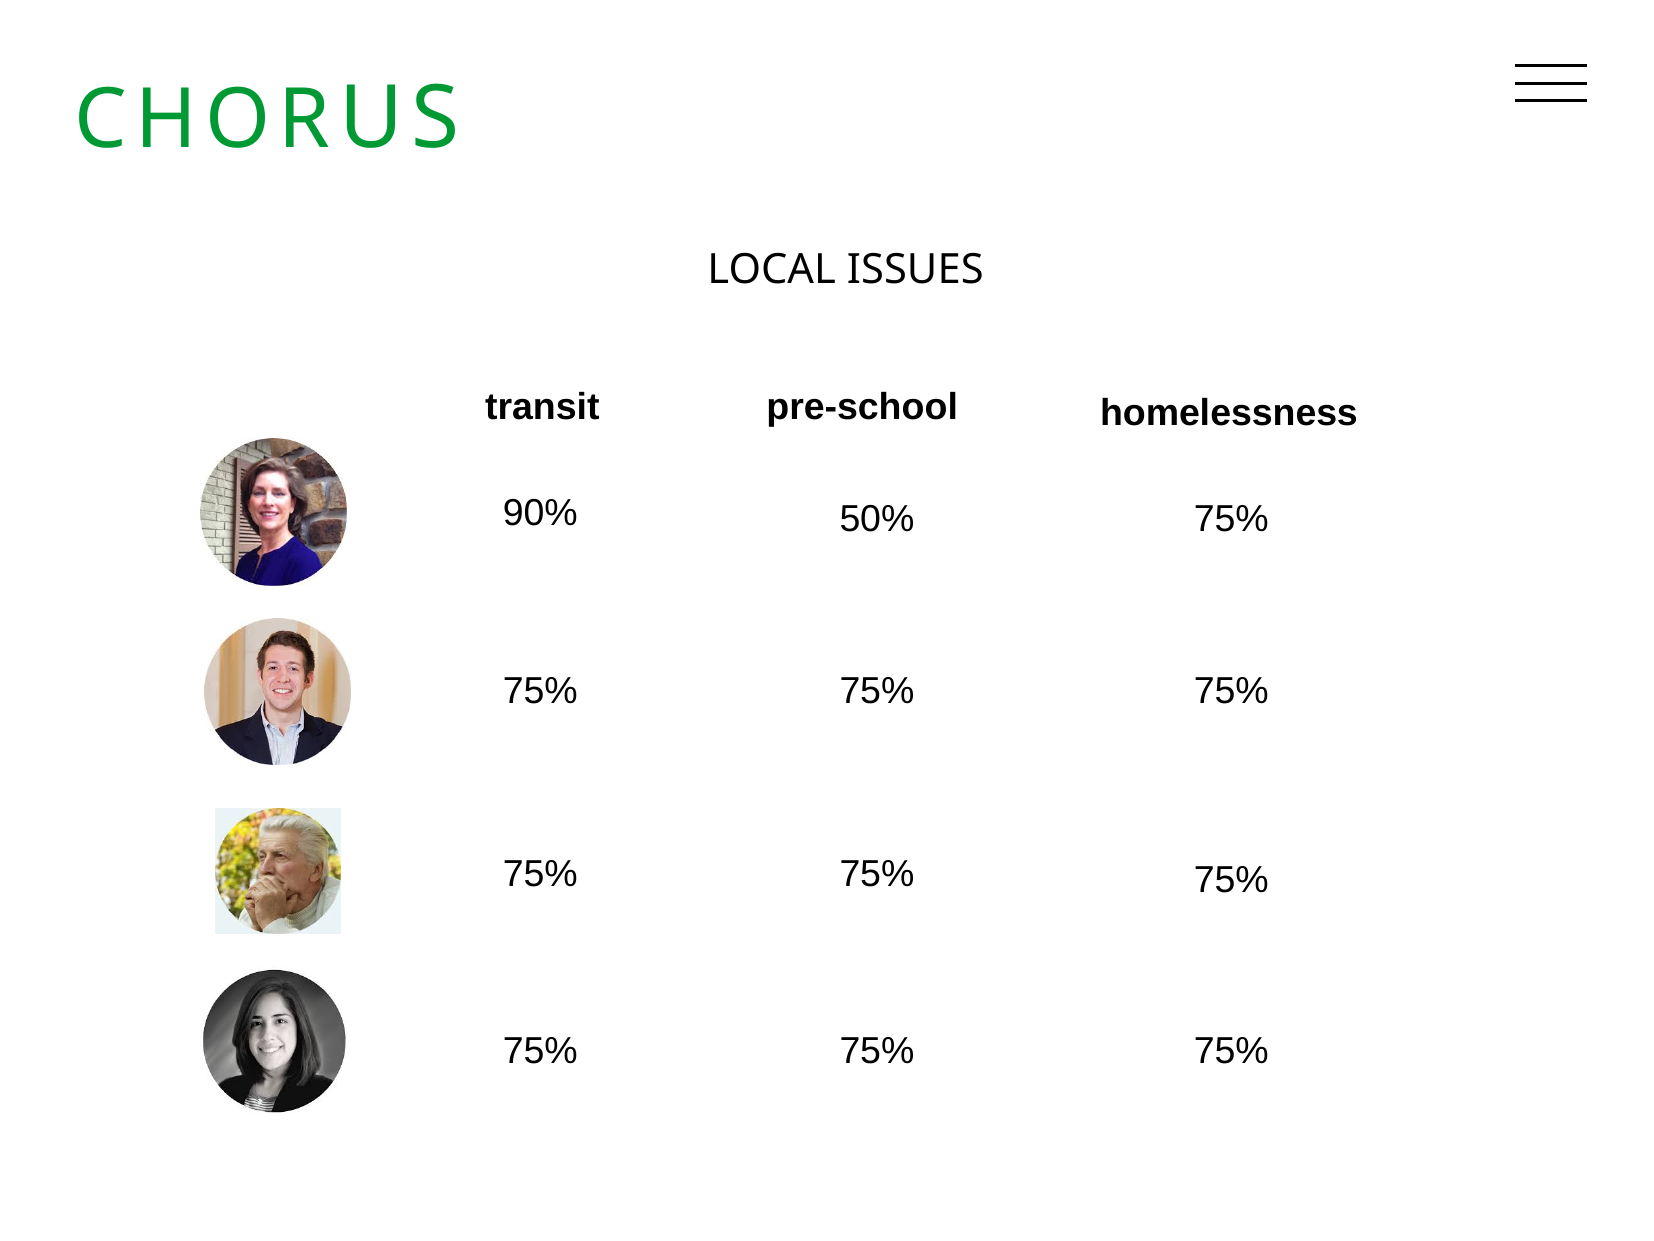

CHORUS
# LOCAL ISSUES
pre-school
transit
homelessness
90%
50%
75%
75%
75%
75%
75%
75%
75%
75%
75%
75%